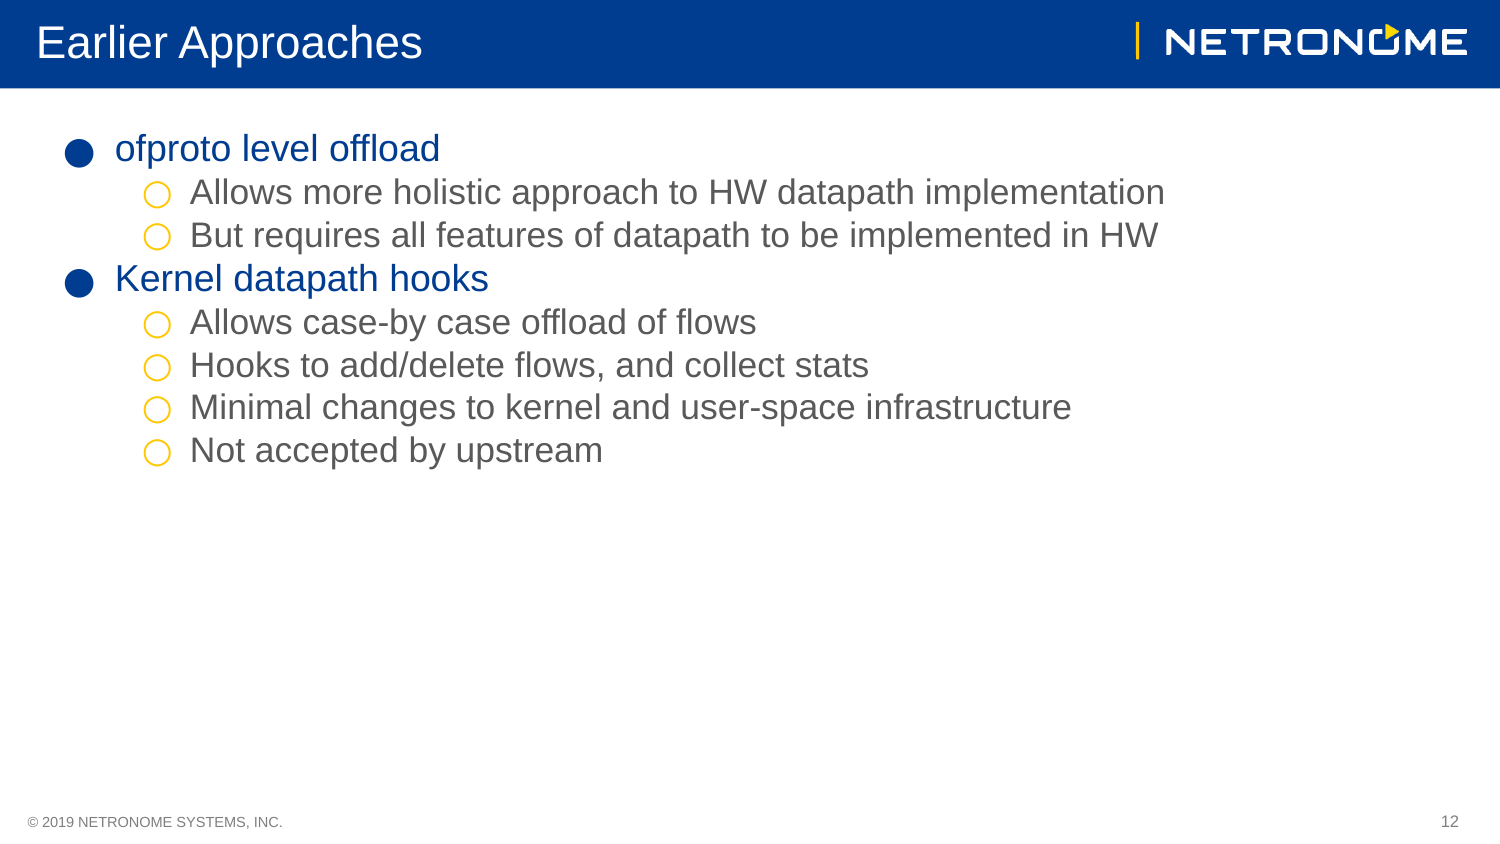

Earlier Approaches
# ofproto level offload
Allows more holistic approach to HW datapath implementation
But requires all features of datapath to be implemented in HW
Kernel datapath hooks
Allows case-by case offload of flows
Hooks to add/delete flows, and collect stats
Minimal changes to kernel and user-space infrastructure
Not accepted by upstream